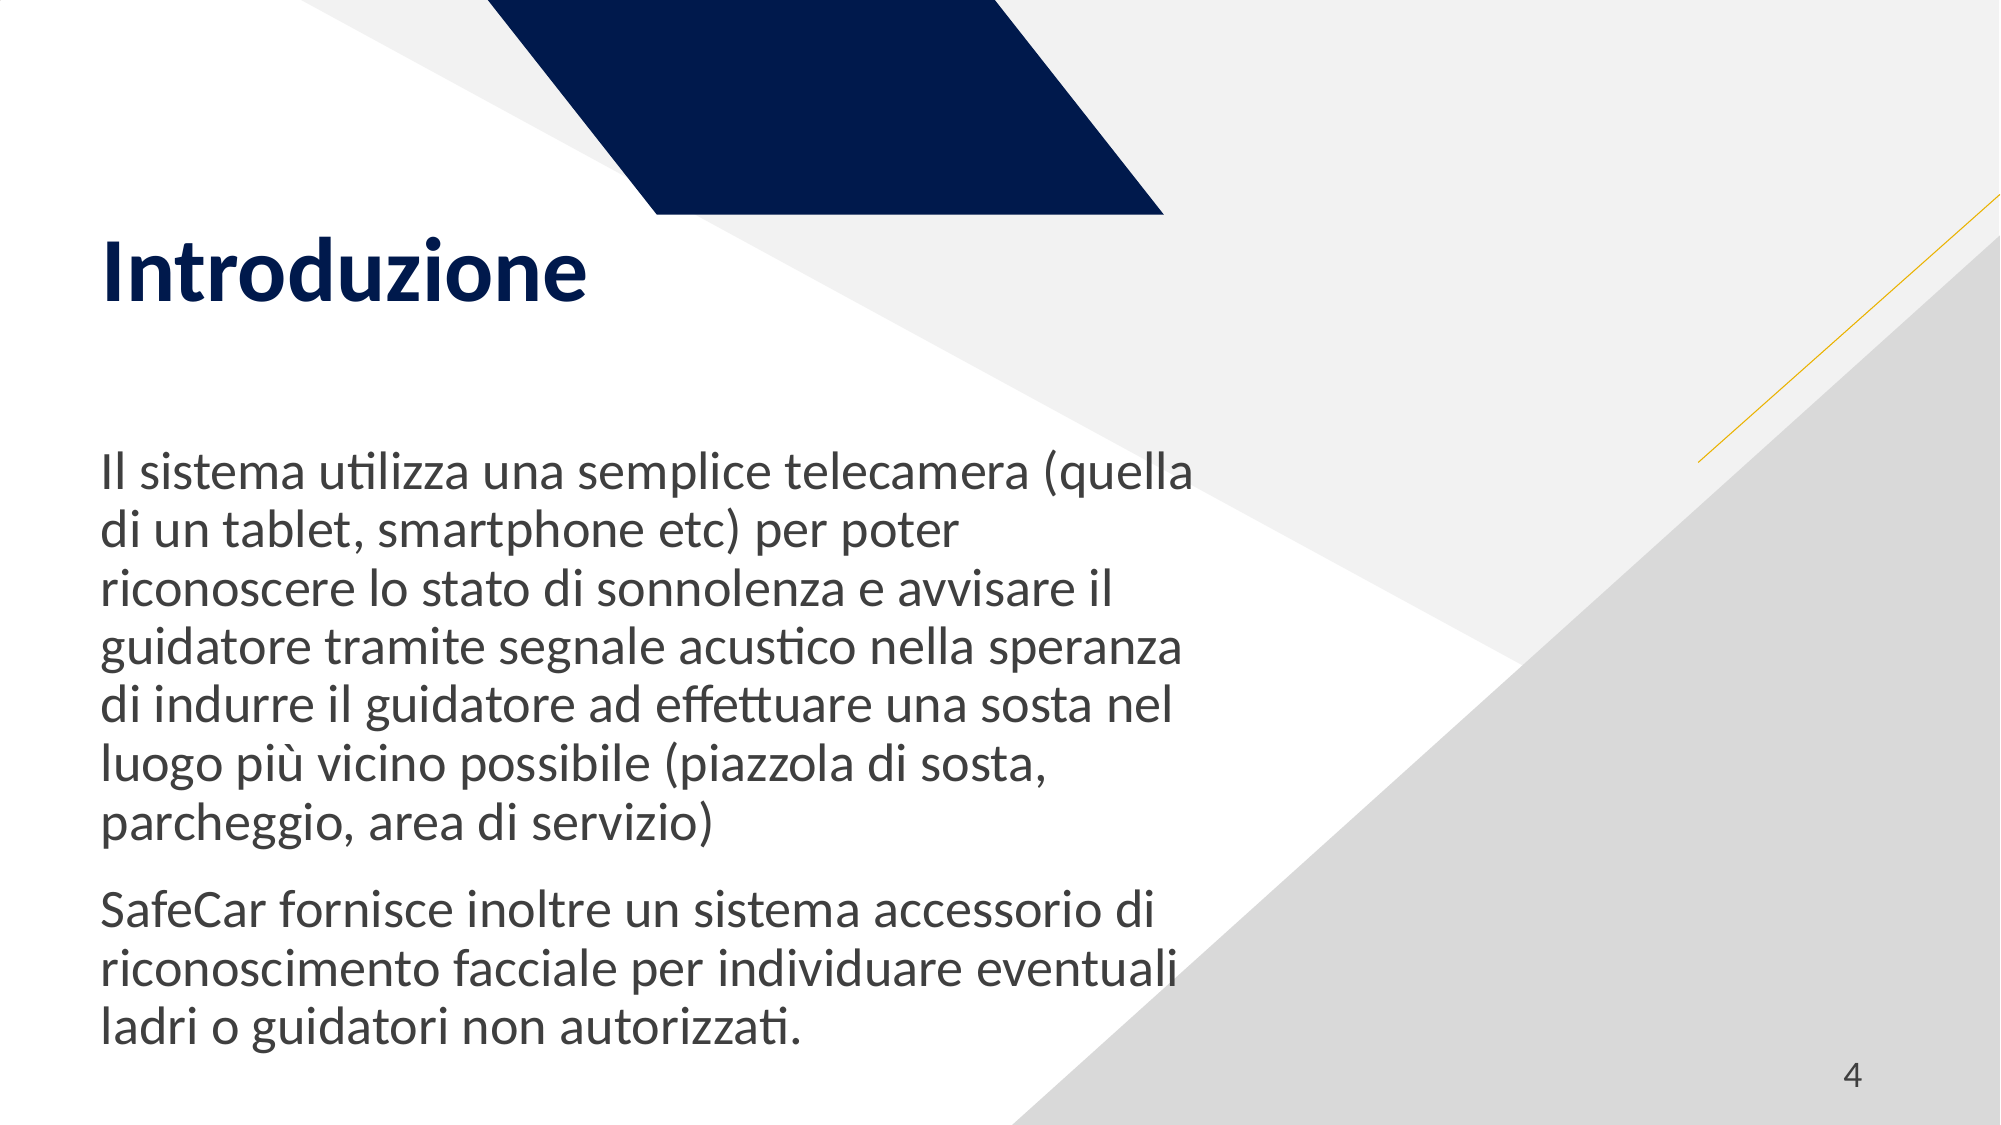

# Introduzione
Il sistema utilizza una semplice telecamera (quella di un tablet, smartphone etc) per poter riconoscere lo stato di sonnolenza e avvisare il guidatore tramite segnale acustico nella speranza di indurre il guidatore ad effettuare una sosta nel luogo più vicino possibile (piazzola di sosta, parcheggio, area di servizio)
SafeCar fornisce inoltre un sistema accessorio di riconoscimento facciale per individuare eventuali ladri o guidatori non autorizzati.